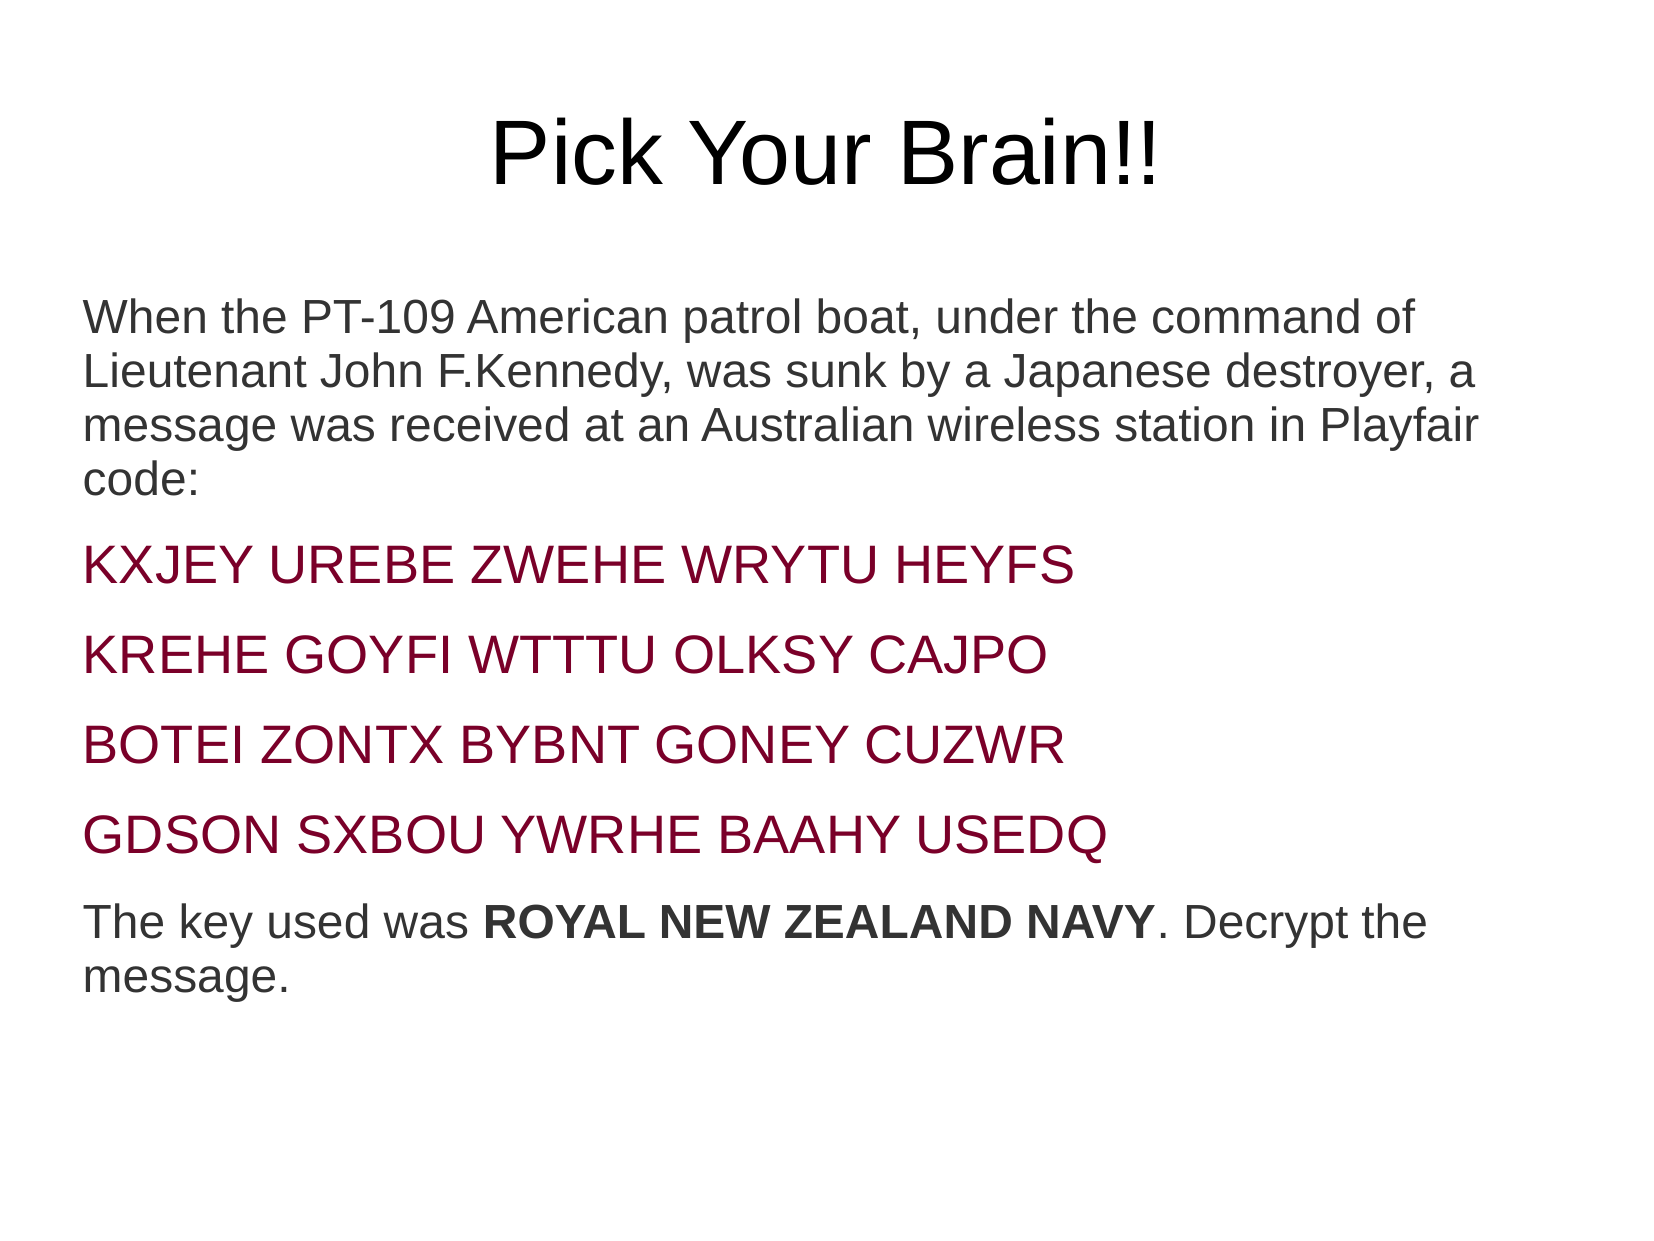

# Pick Your Brain!!
When the PT-109 American patrol boat, under the command of Lieutenant John F.Kennedy, was sunk by a Japanese destroyer, a message was received at an Australian wireless station in Playfair code:
KXJEY UREBE ZWEHE WRYTU HEYFS
KREHE GOYFI WTTTU OLKSY CAJPO
BOTEI ZONTX BYBNT GONEY CUZWR
GDSON SXBOU YWRHE BAAHY USEDQ
The key used was ROYAL NEW ZEALAND NAVY. Decrypt the message.